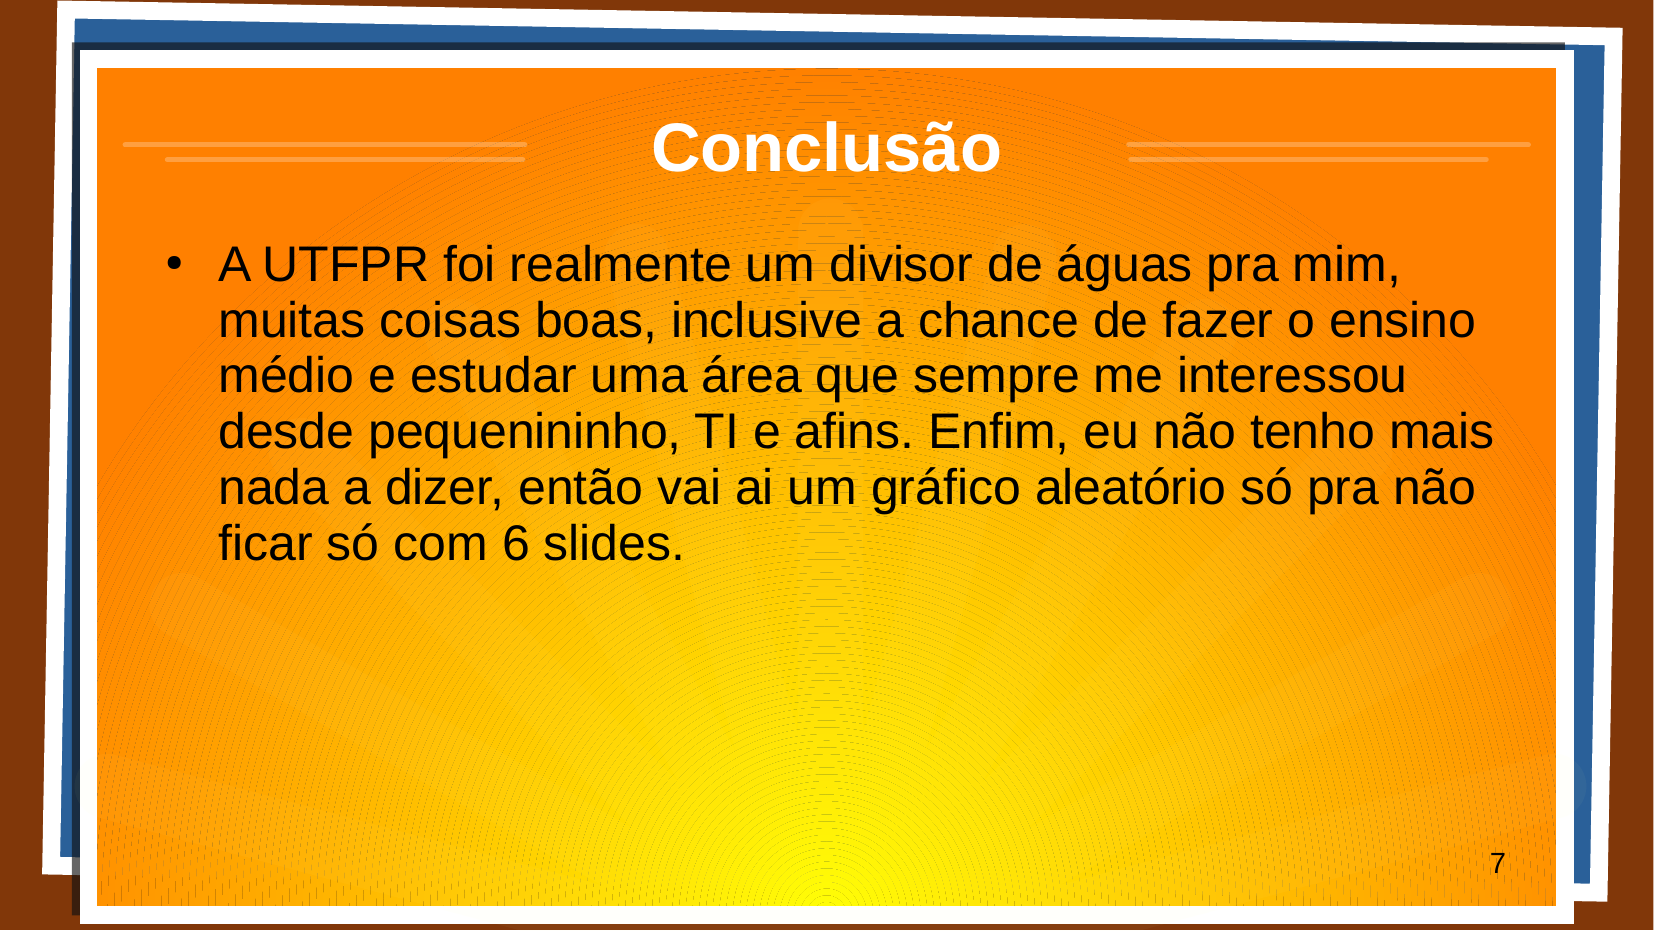

# Conclusão
A UTFPR foi realmente um divisor de águas pra mim, muitas coisas boas, inclusive a chance de fazer o ensino médio e estudar uma área que sempre me interessou desde pequenininho, TI e afins. Enfim, eu não tenho mais nada a dizer, então vai ai um gráfico aleatório só pra não ficar só com 6 slides.
7